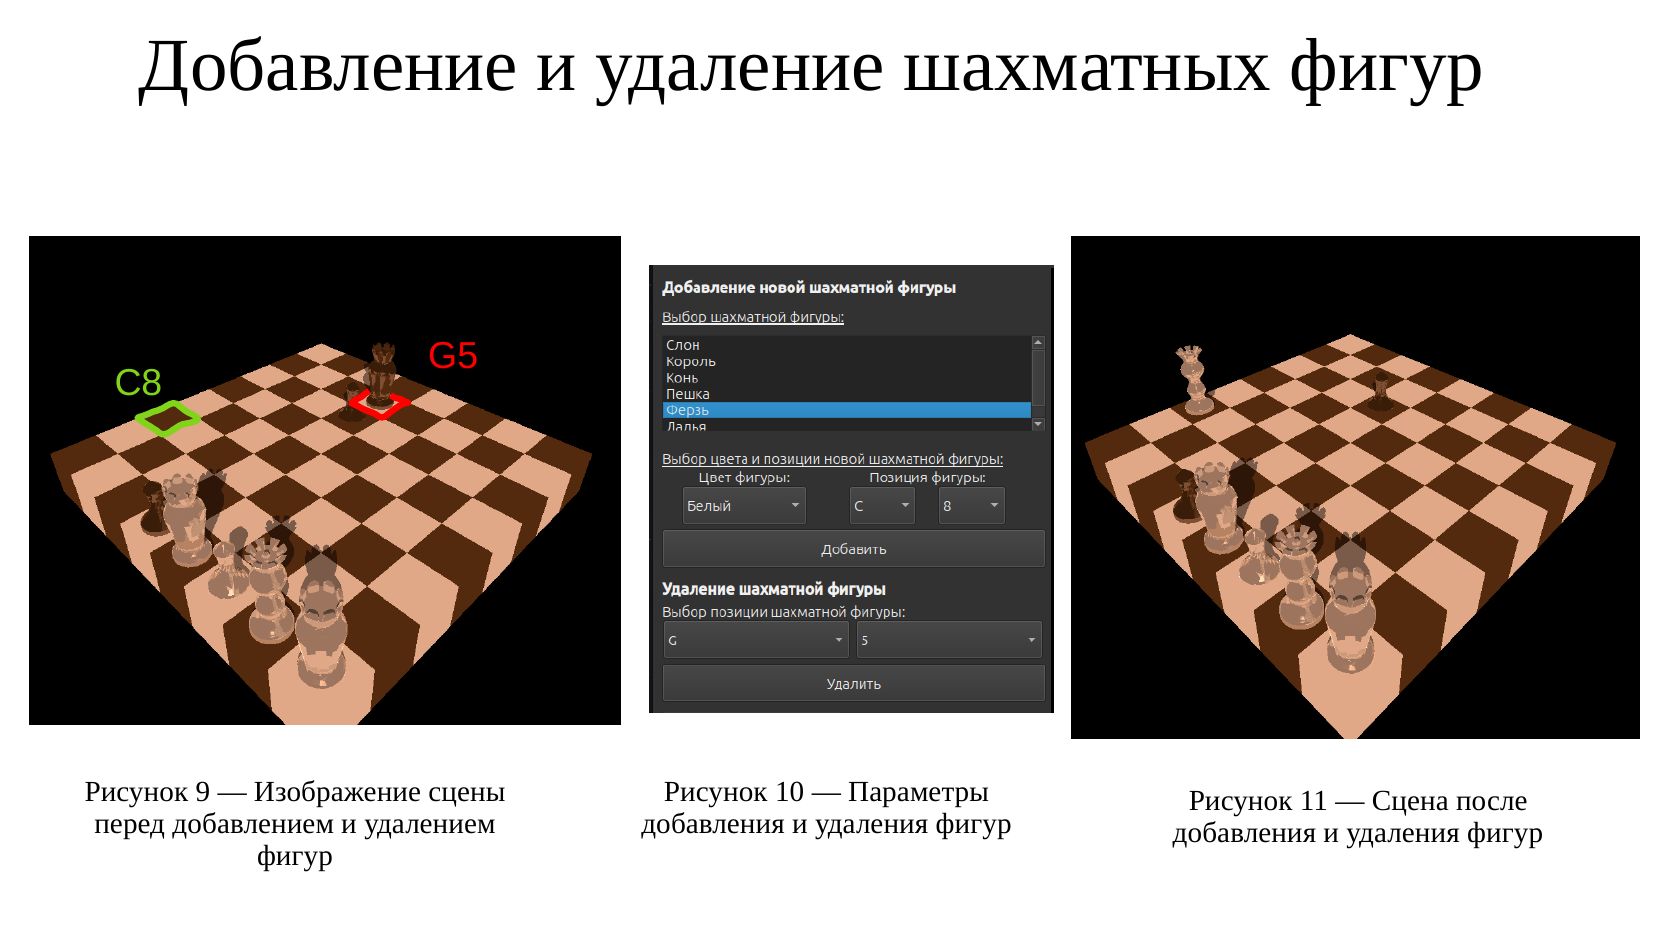

# Добавление и удаление шахматных фигур
G5
C8
Рисунок 9 — Изображение сцены перед добавлением и удалением фигур
Рисунок 10 — Параметры
добавления и удаления фигур
Рисунок 11 — Сцена после
добавления и удаления фигур